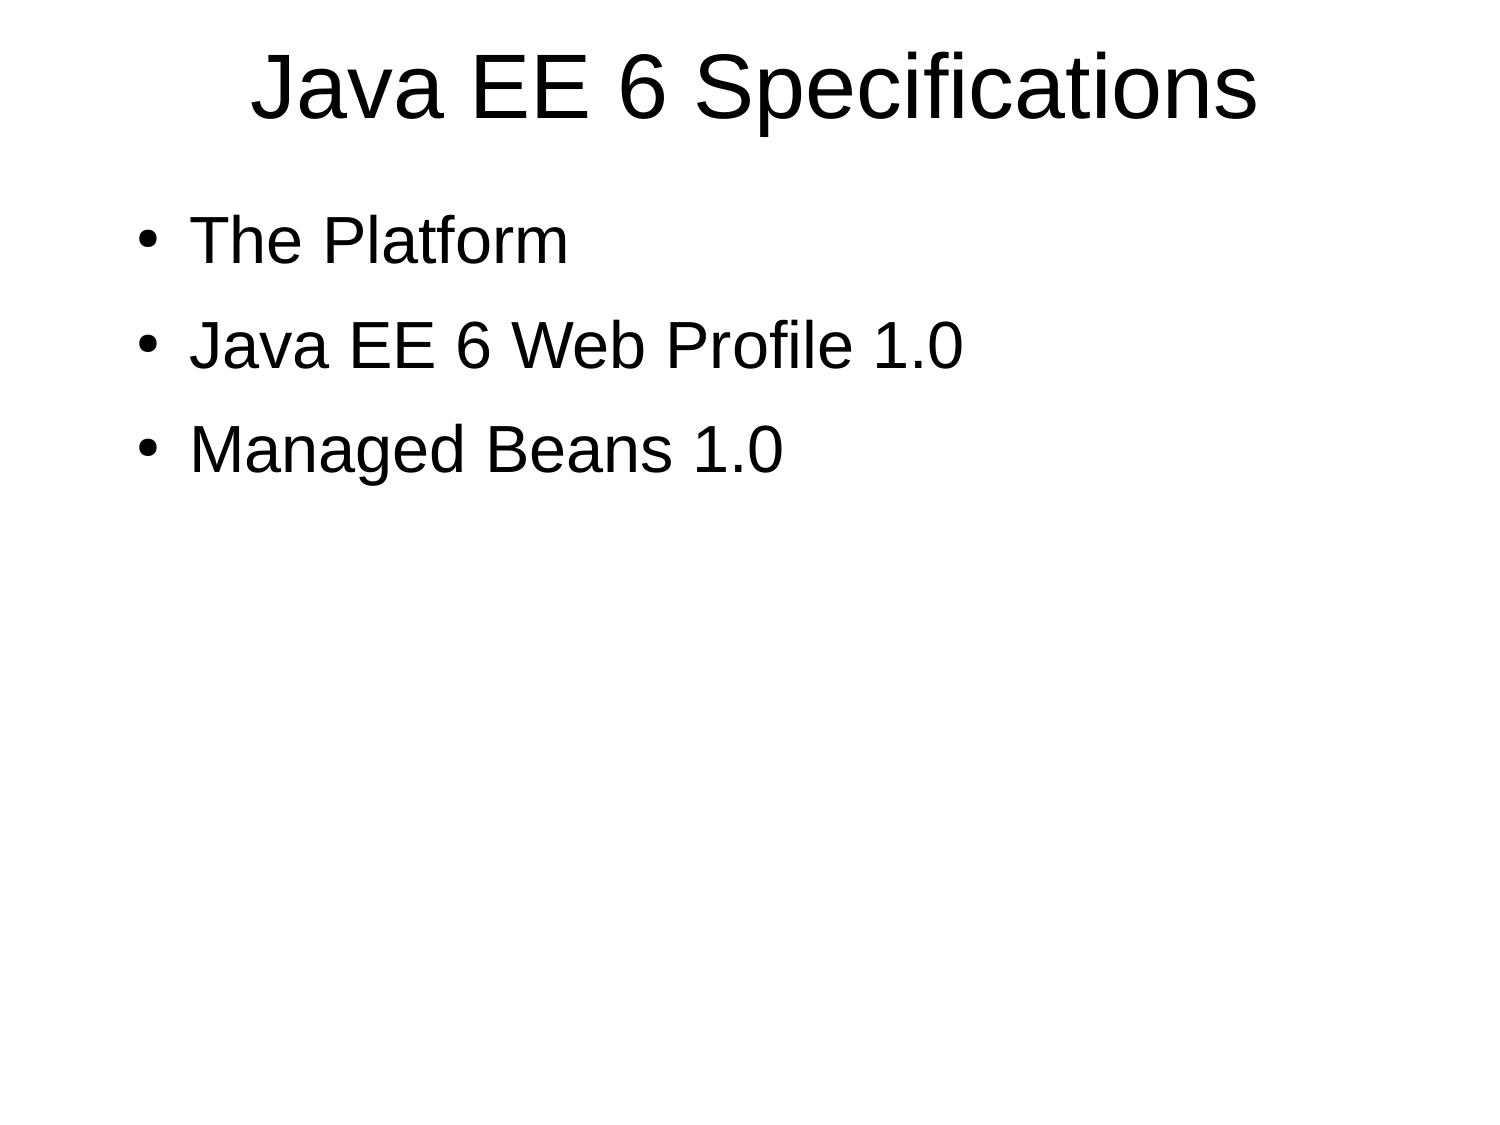

# Java EE 6 Specifications
The Platform
Java EE 6 Web Profile 1.0
Managed Beans 1.0